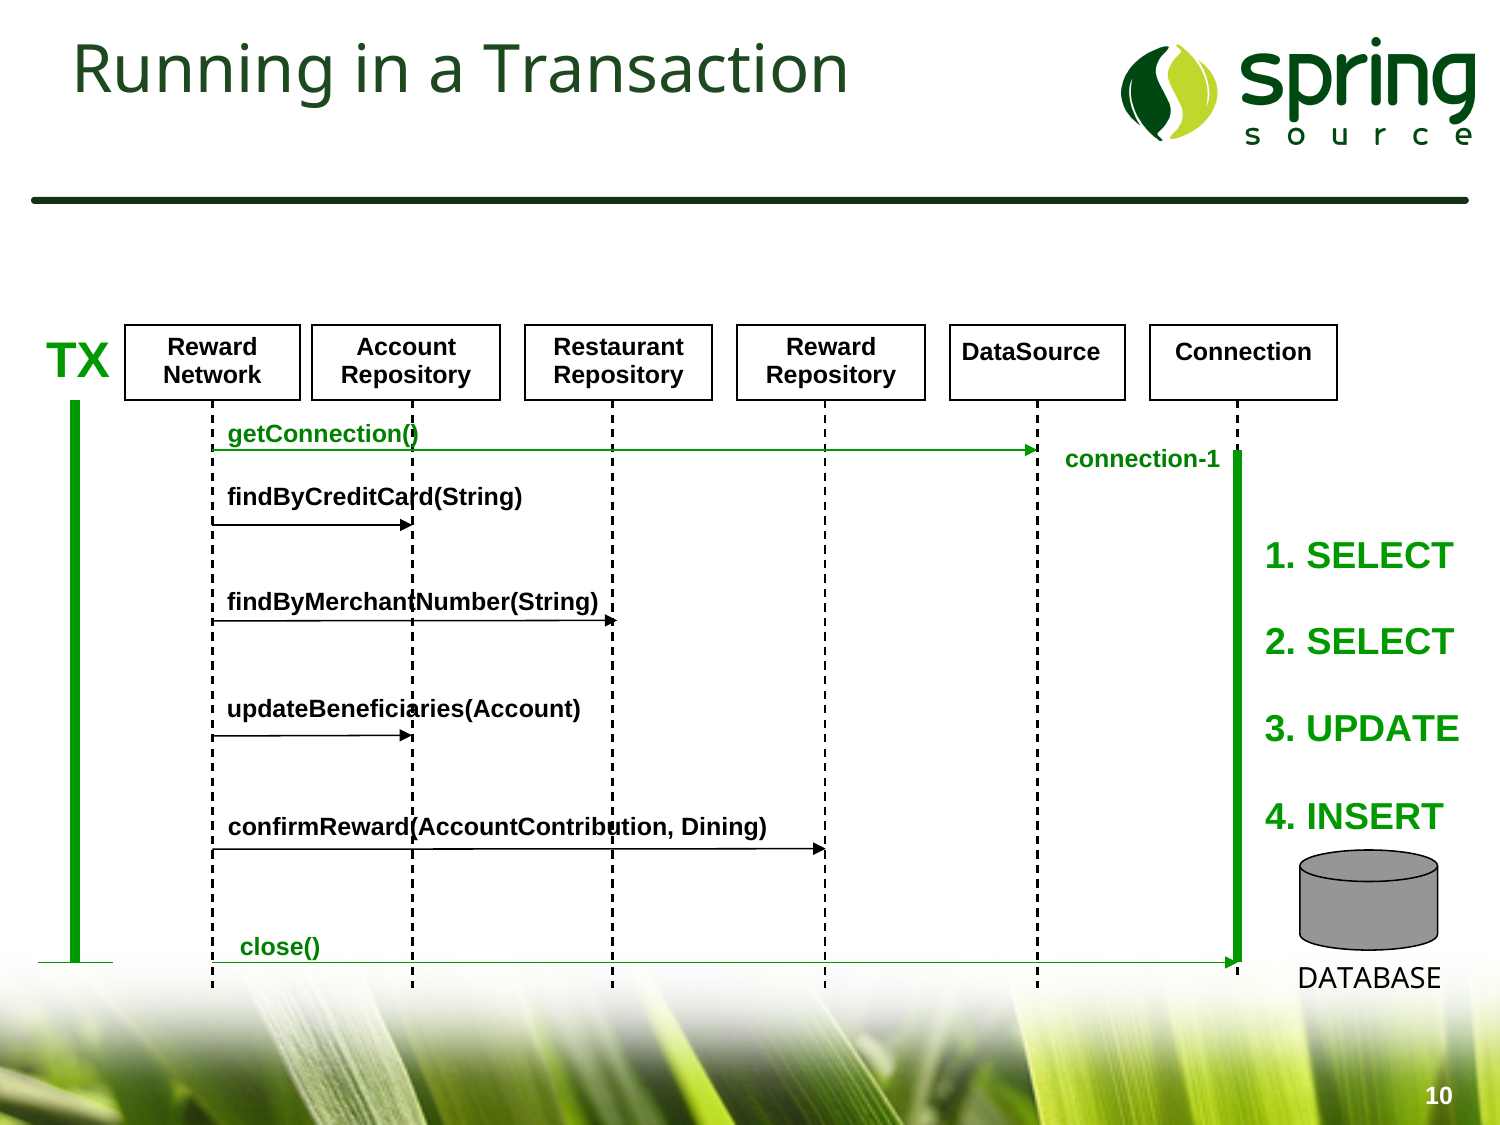

# Running in a Transaction
TX
Reward
Network
Account
Repository
Restaurant
Repository
Reward
Repository
DataSource
Connection
getConnection()
connection-1
findByCreditCard(String)
1. SELECT
findByMerchantNumber(String)
2. SELECT
updateBeneficiaries(Account)
3. UPDATE
4. INSERT
confirmReward(AccountContribution, Dining)
close()
DATABASE